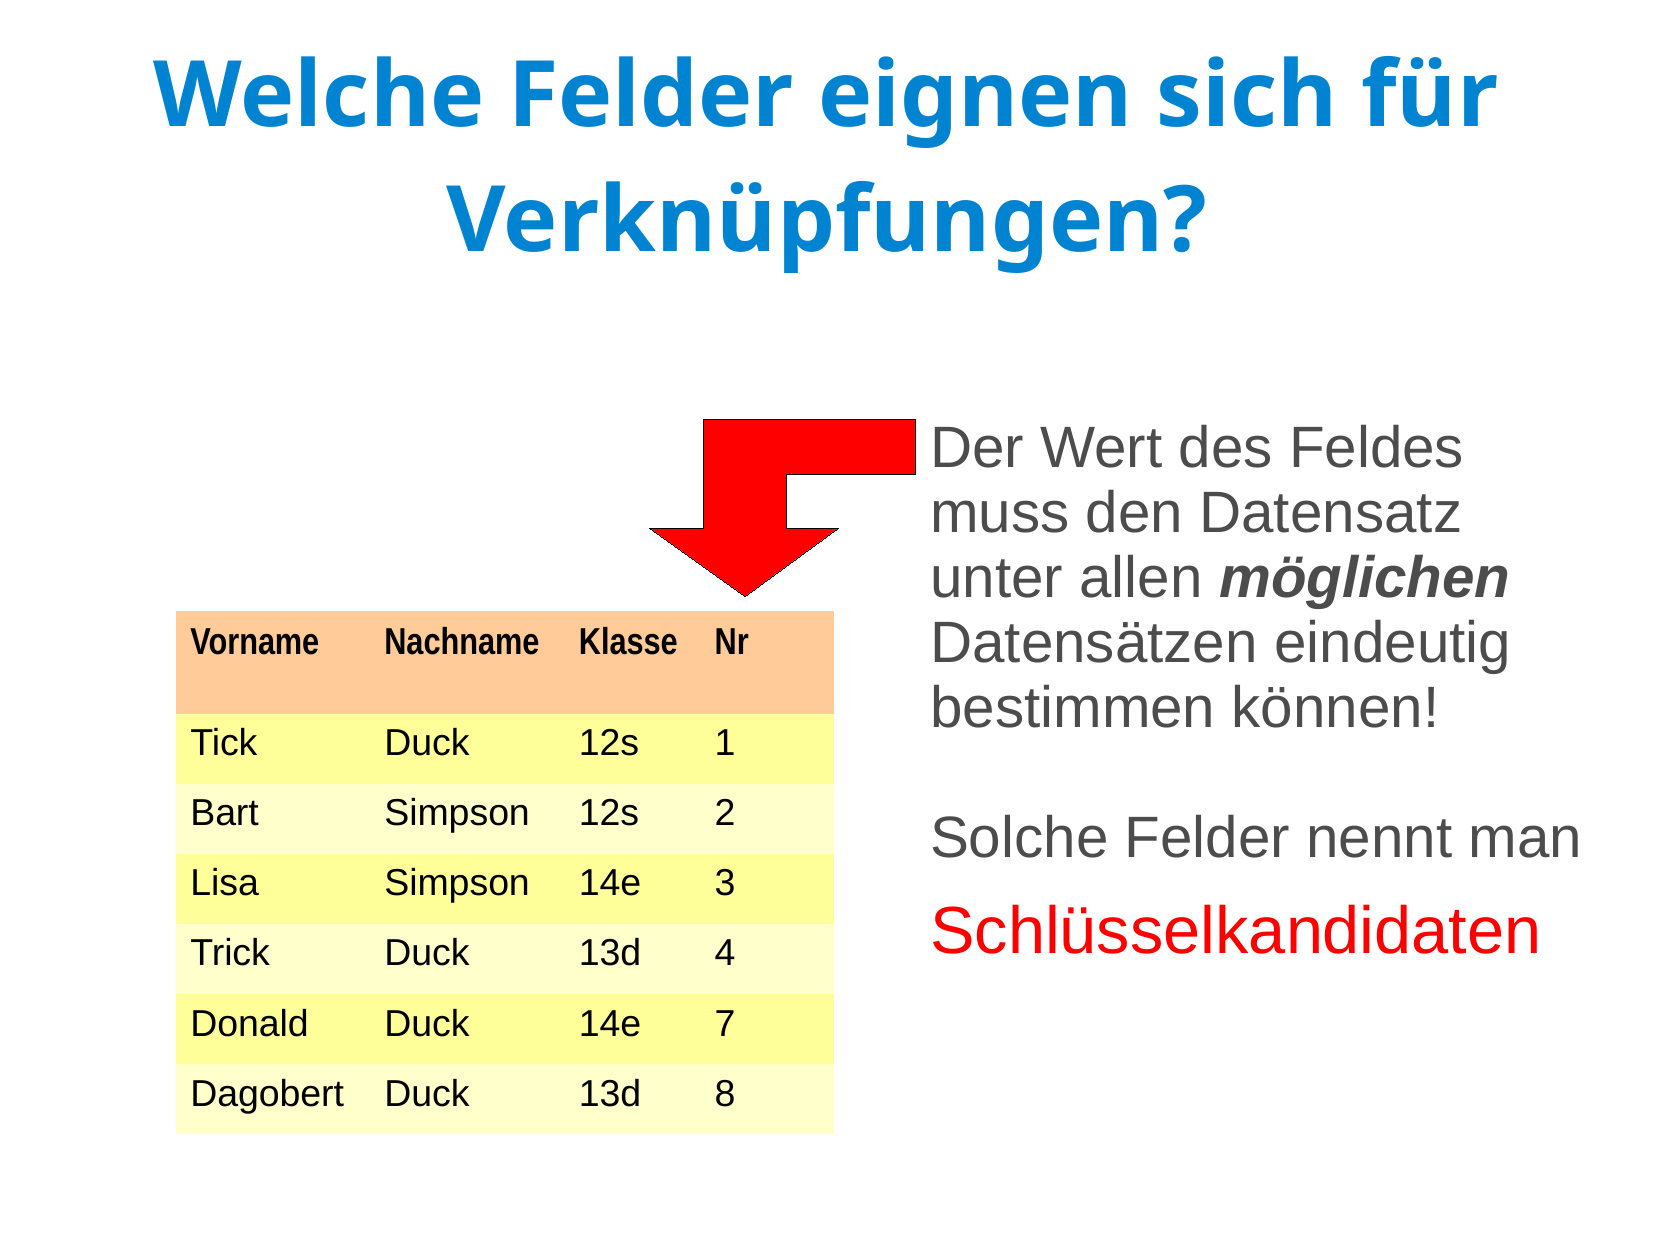

# Welche Felder eignen sich für Verknüpfungen?
Der Wert des Feldes muss den Datensatz unter allen möglichen Datensätzen eindeutig bestimmen können!
Solche Felder nennt man
| Vorname | Nachname | Klasse | Nr |
| --- | --- | --- | --- |
| Tick | Duck | 12s | 1 |
| Bart | Simpson | 12s | 2 |
| Lisa | Simpson | 14e | 3 |
| Trick | Duck | 13d | 4 |
| Donald | Duck | 14e | 7 |
| Dagobert | Duck | 13d | 8 |
Schlüsselkandidaten